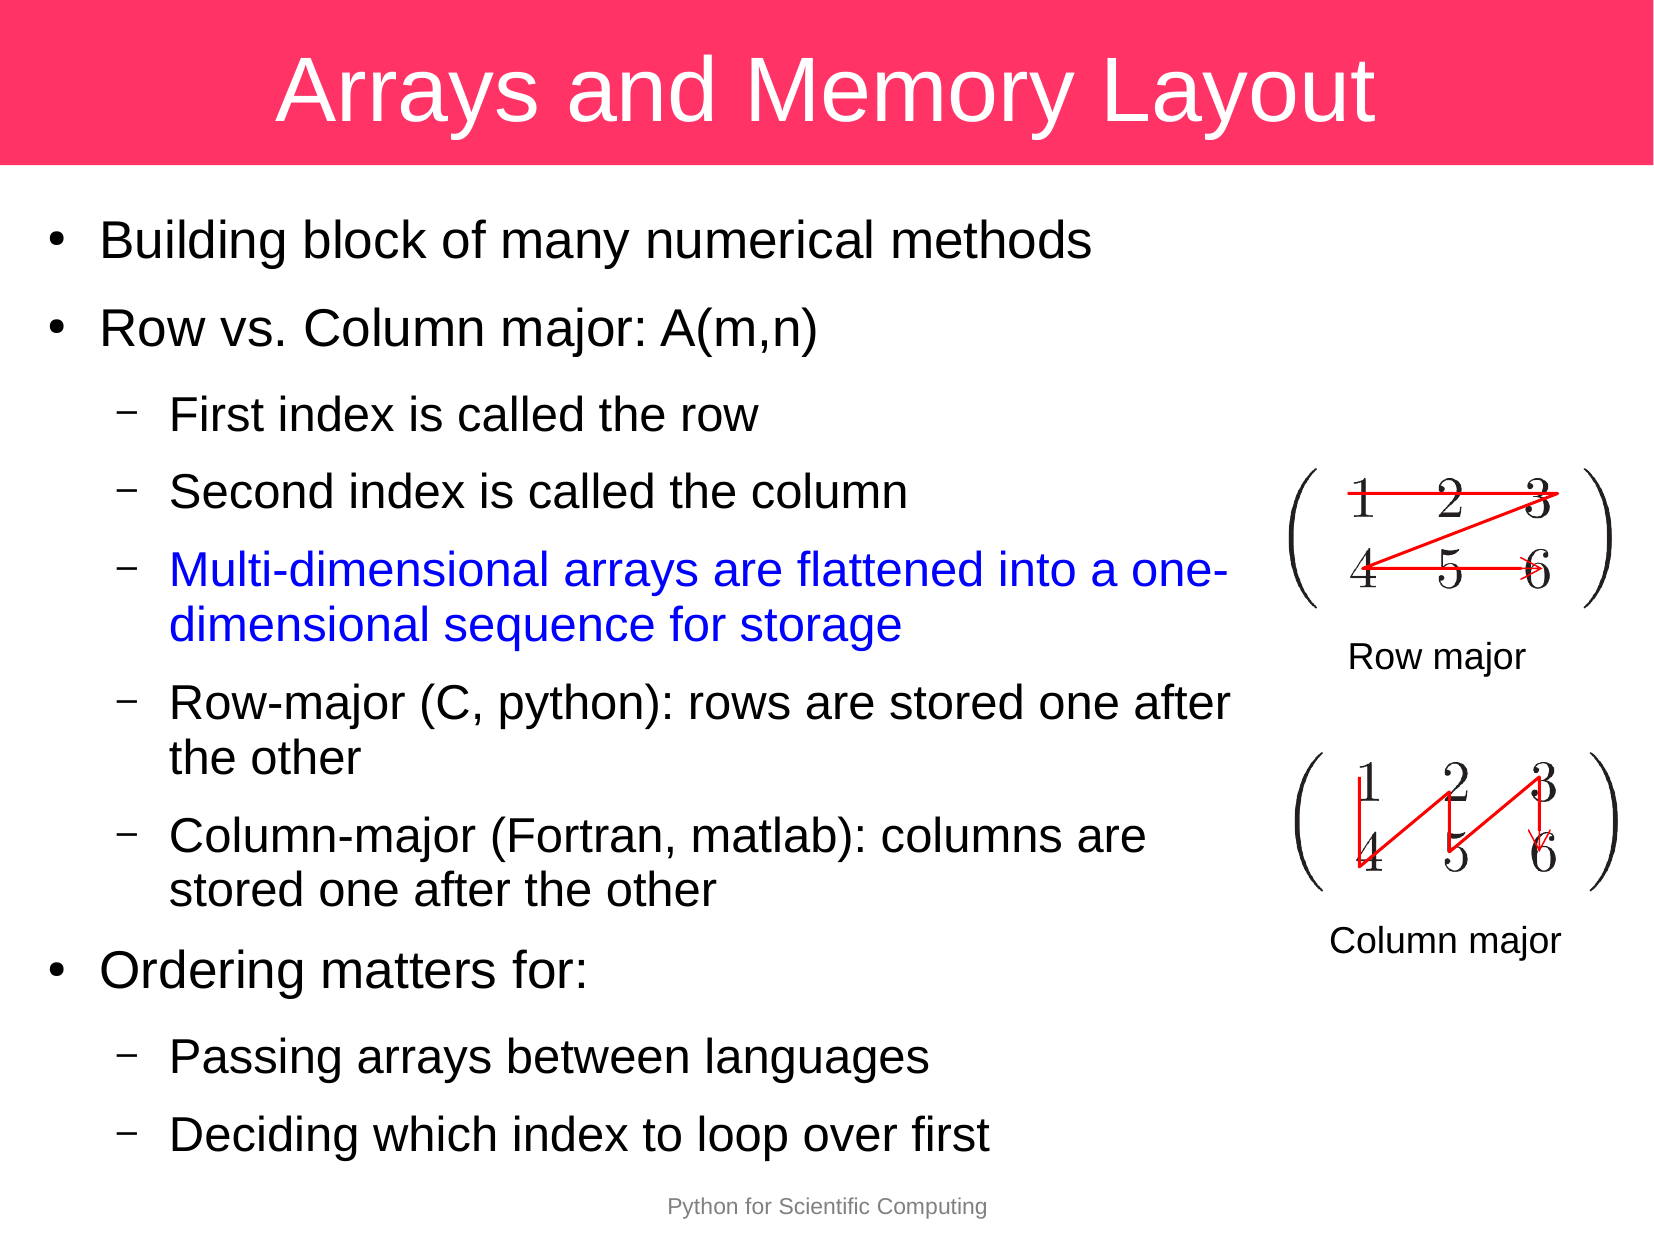

# Arrays and Memory Layout
Building block of many numerical methods
Row vs. Column major: A(m,n)
First index is called the row
Second index is called the column
Multi-dimensional arrays are flattened into a one-dimensional sequence for storage
Row-major (C, python): rows are stored one after the other
Column-major (Fortran, matlab): columns are stored one after the other
Ordering matters for:
Passing arrays between languages
Deciding which index to loop over first
Row major
Column major